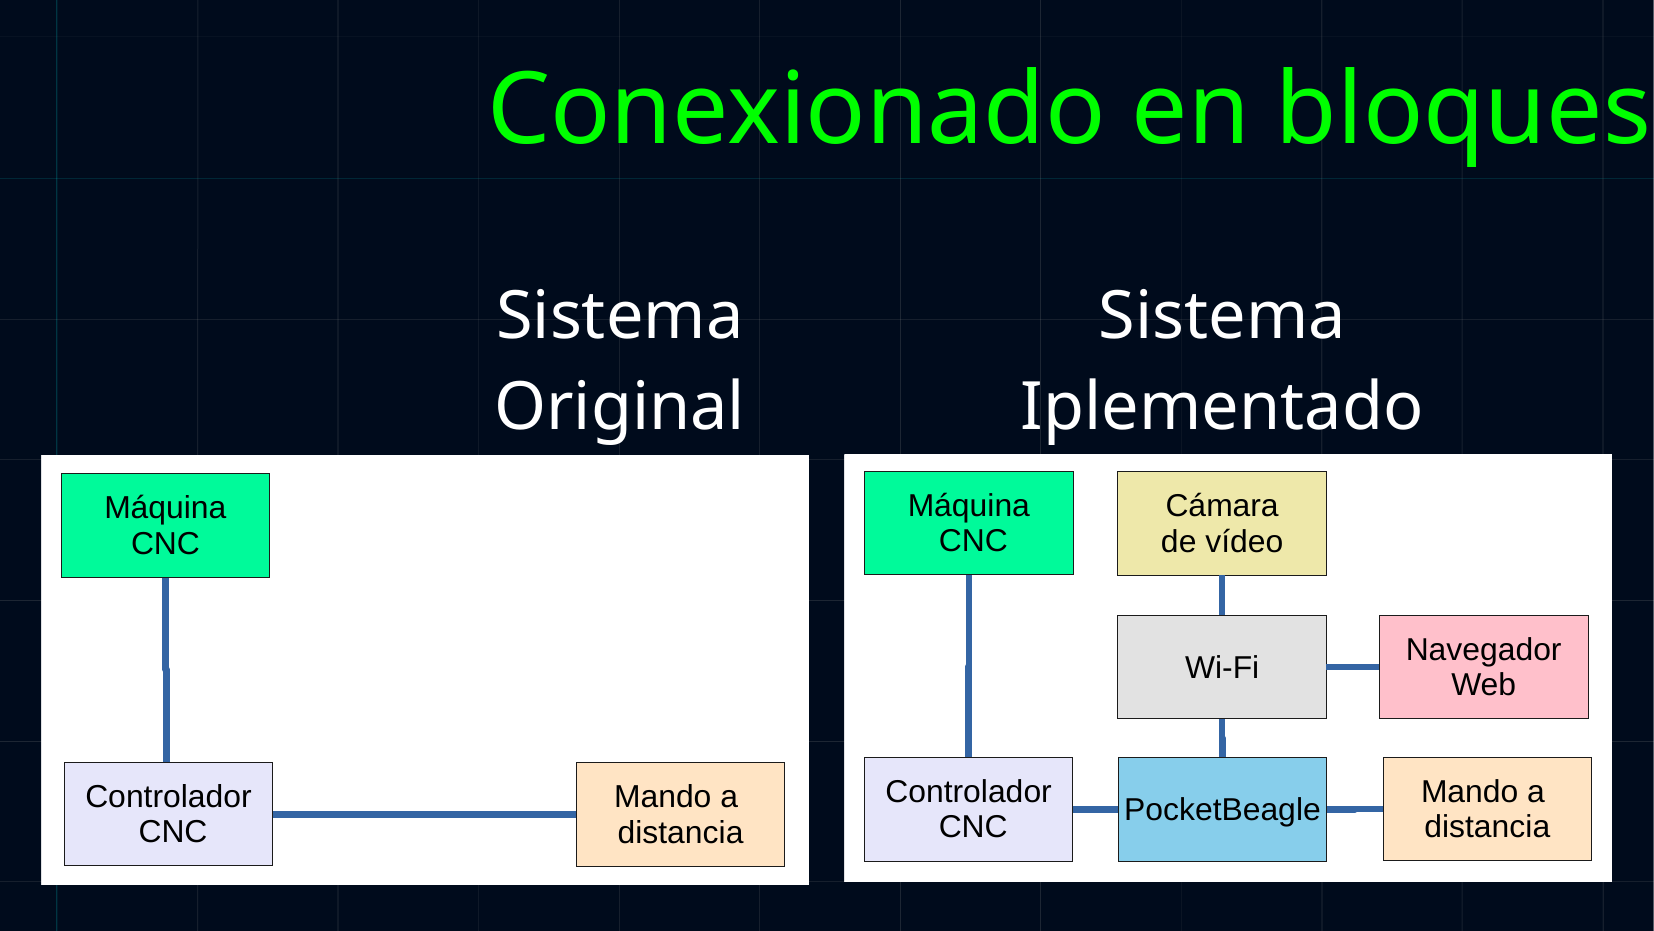

Conexionado en bloques
Sistema Original
Sistema Iplementado